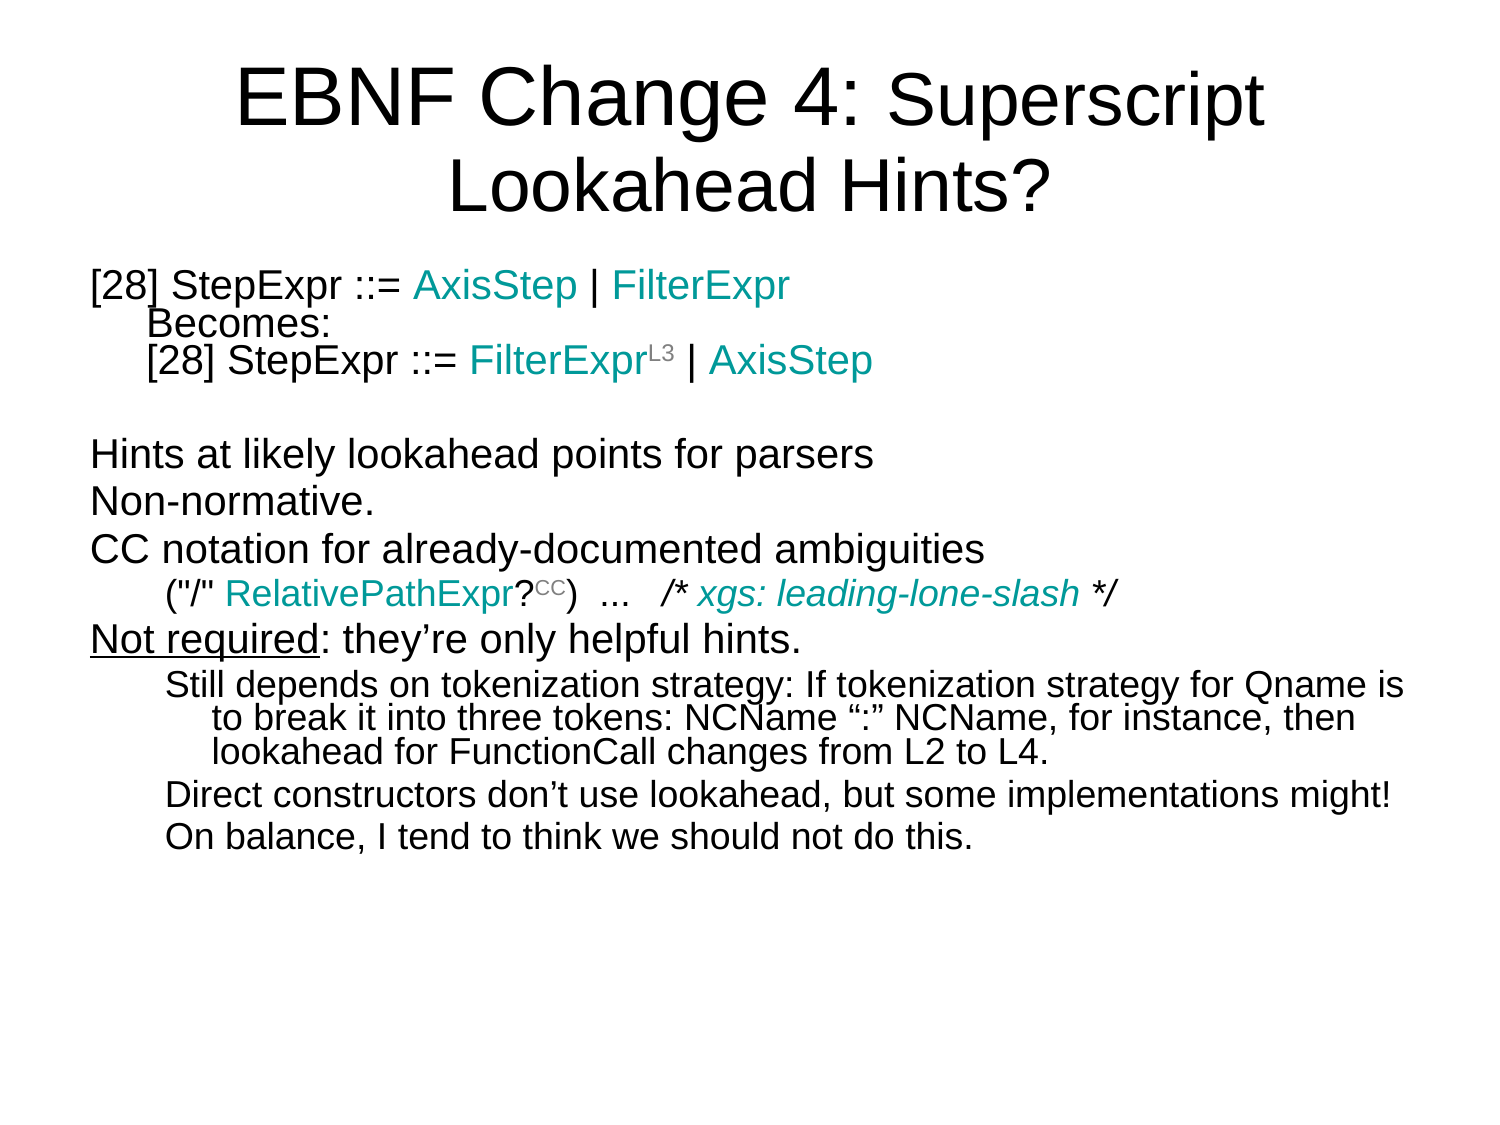

# EBNF Change 4: Superscript Lookahead Hints?
[28] StepExpr ::= AxisStep | FilterExpr
Becomes:
[28] StepExpr ::= FilterExprL3 | AxisStep
Hints at likely lookahead points for parsers
Non-normative.
CC notation for already-documented ambiguities
("/" RelativePathExpr?CC) ... /* xgs: leading-lone-slash */
Not required: they’re only helpful hints.
Still depends on tokenization strategy: If tokenization strategy for Qname is to break it into three tokens: NCName “:” NCName, for instance, then lookahead for FunctionCall changes from L2 to L4.
Direct constructors don’t use lookahead, but some implementations might!
On balance, I tend to think we should not do this.